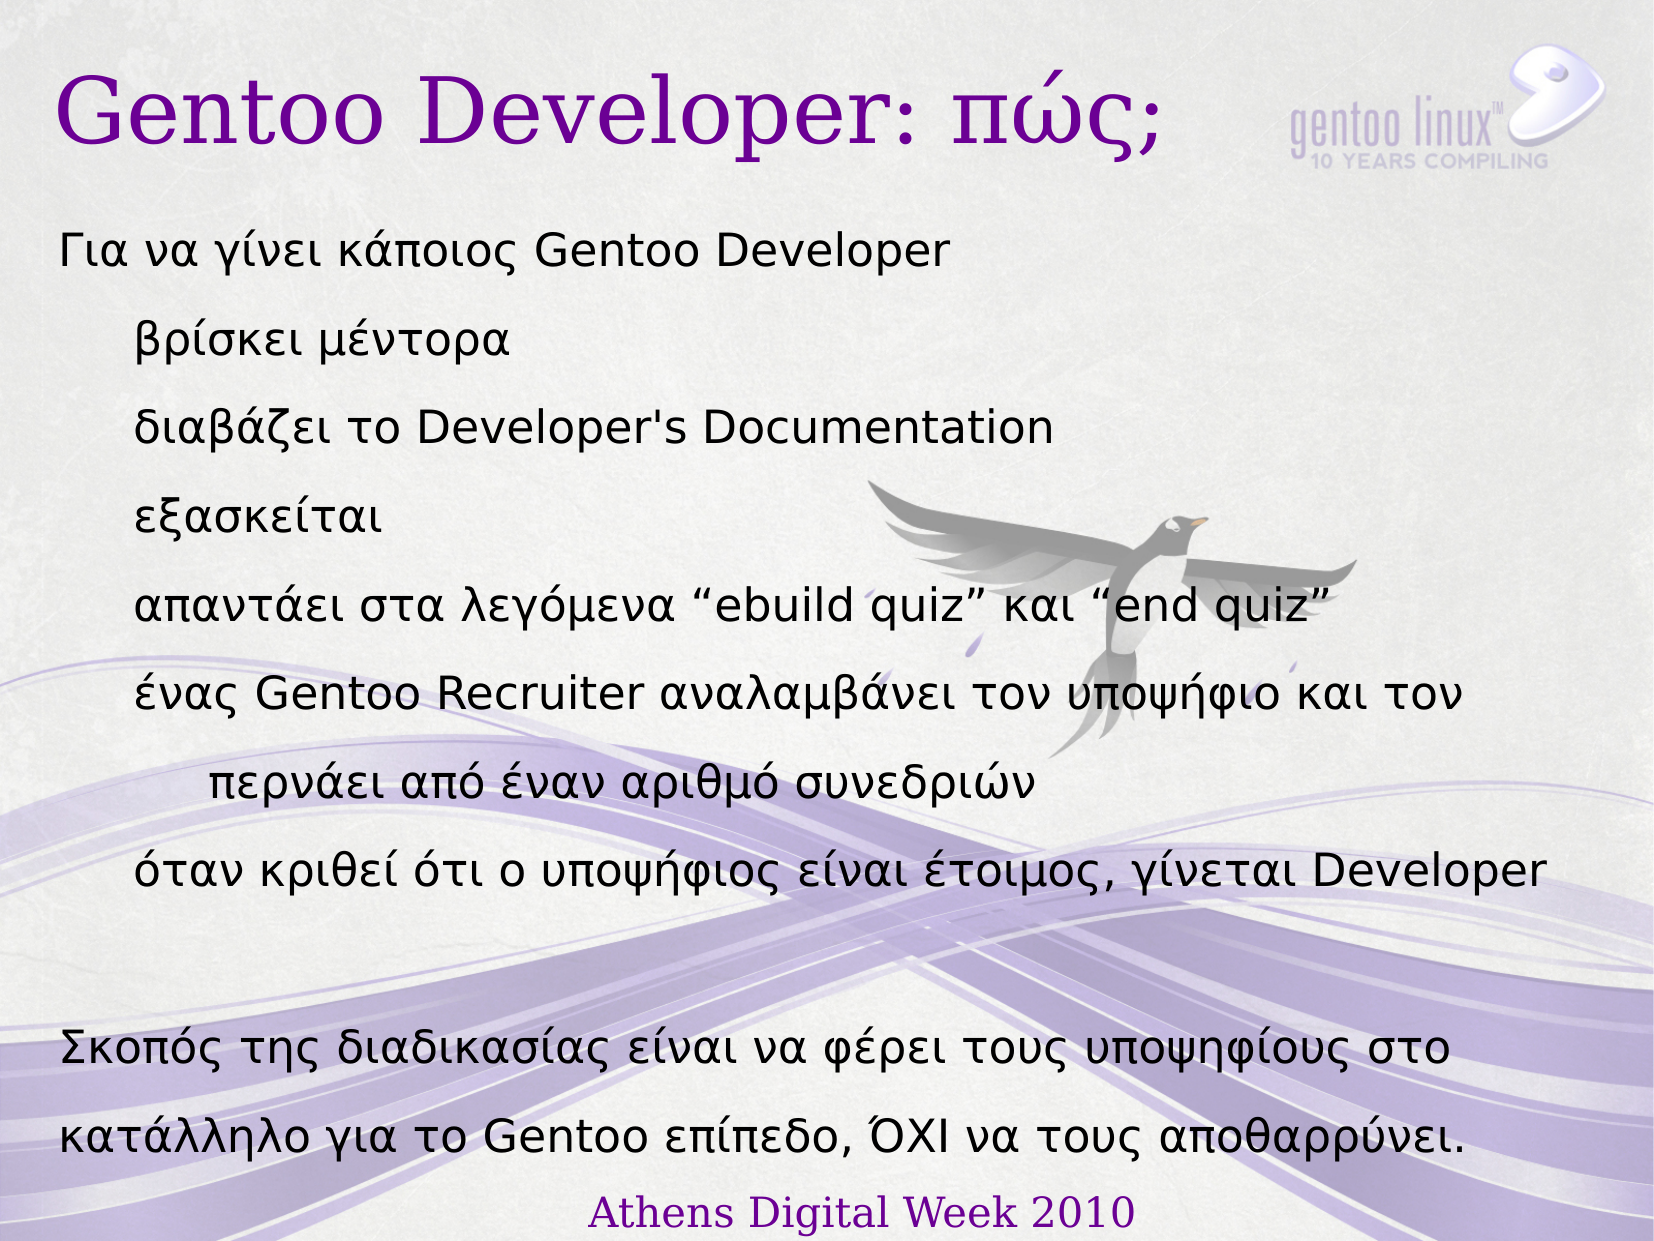

# Gentoo Developer: πώς;
Για να γίνει κάποιος Gentoo Developer
	βρίσκει μέντορα
	διαβάζει το Developer's Documentation
	εξασκείται
	απαντάει στα λεγόμενα “ebuild quiz” και “end quiz”
	ένας Gentoo Recruiter αναλαμβάνει τον υποψήφιο και τον
		περνάει από έναν αριθμό συνεδριών
	όταν κριθεί ότι ο υποψήφιος είναι έτοιμος, γίνεται Developer
Σκοπός της διαδικασίας είναι να φέρει τους υποψηφίους στο
κατάλληλο για το Gentoo επίπεδο, ΌΧΙ να τους αποθαρρύνει.
Athens Digital Week 2010